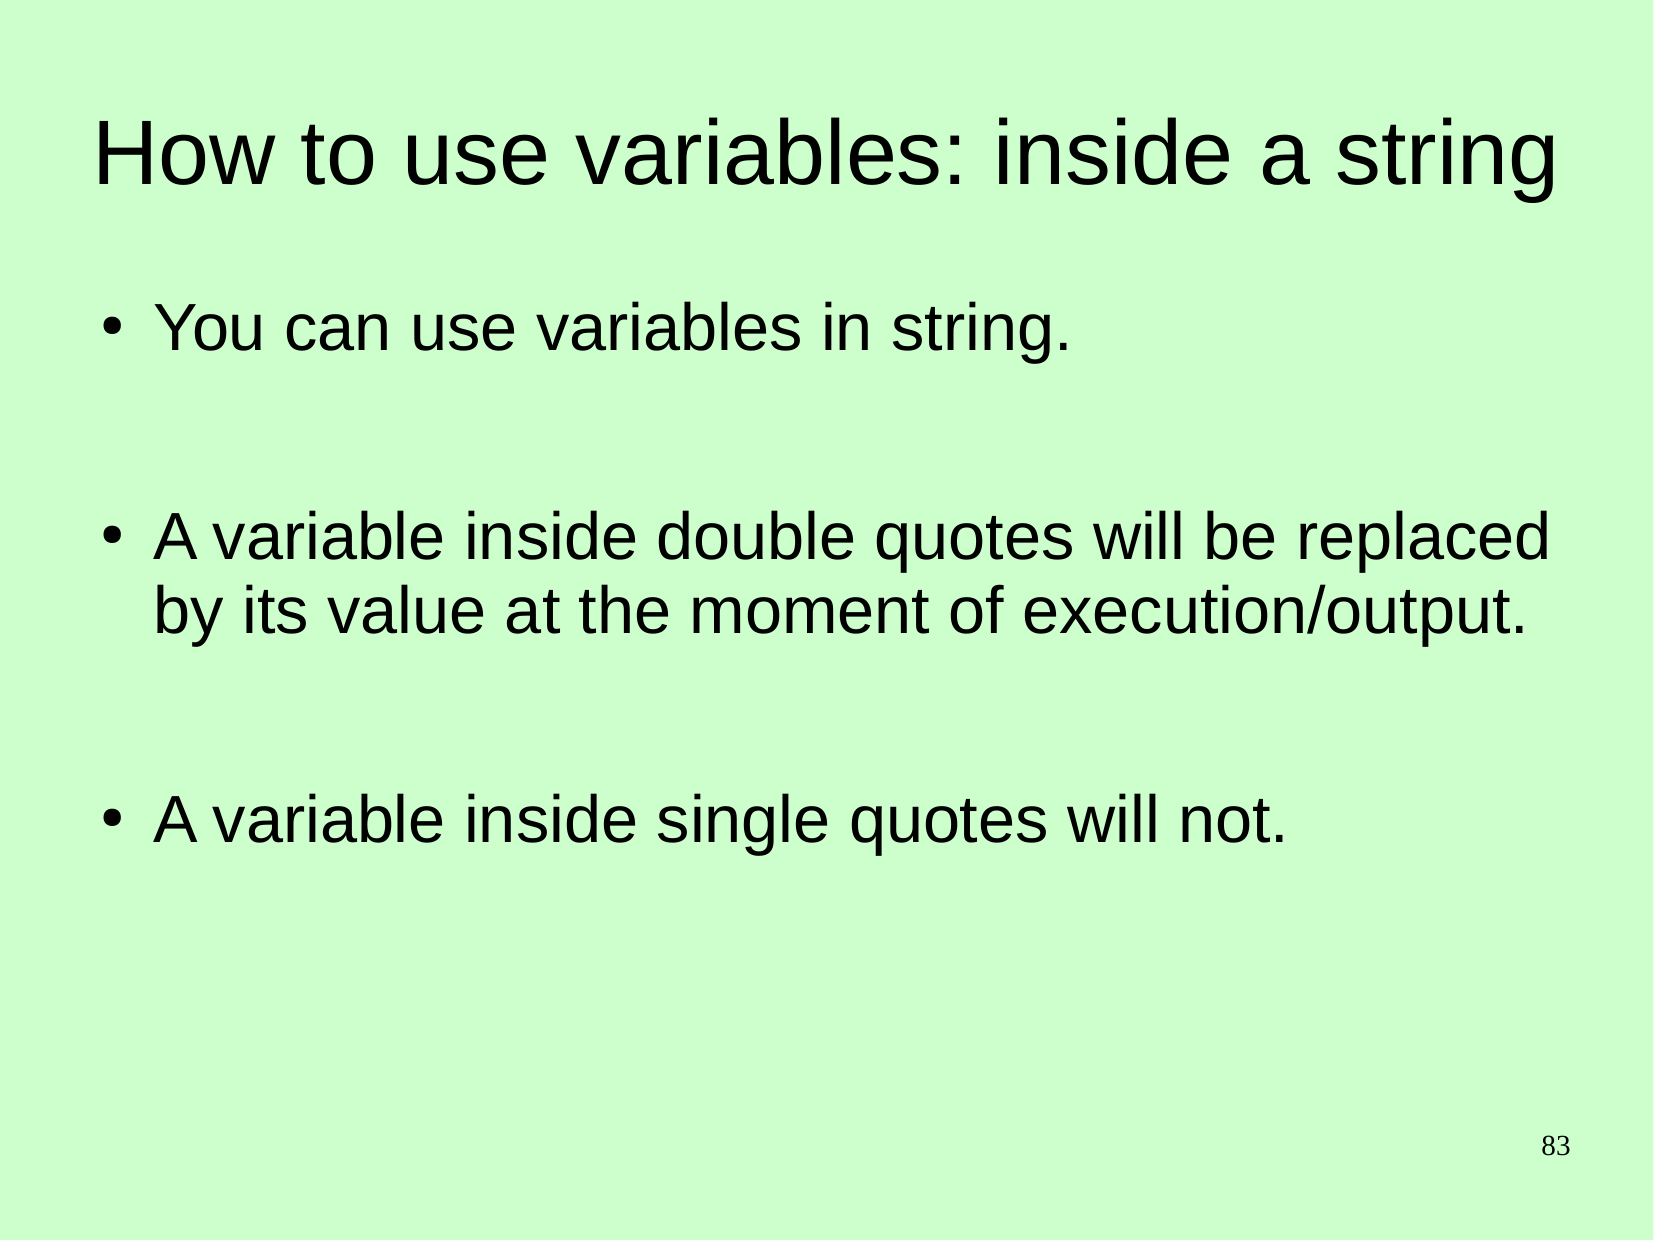

# How to use variables: inside a string
You can use variables in string.
A variable inside double quotes will be replaced by its value at the moment of execution/output.
A variable inside single quotes will not.
83